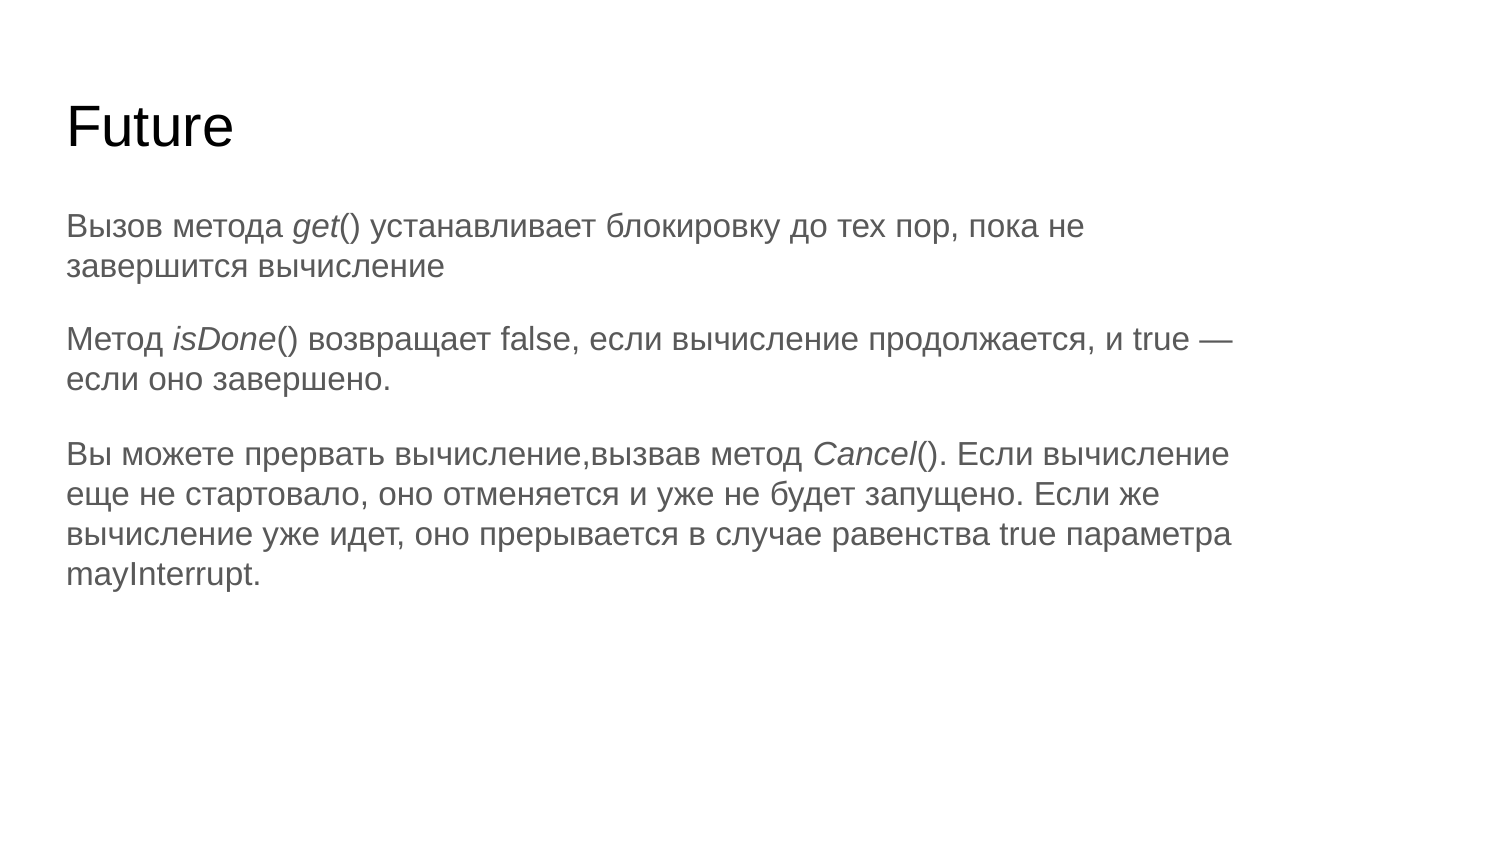

# Future
Вызов метода get() устанавливает блокировку до тех пор, пока не завершится вычисление
Метод isDone() возвращает false, если вычисление продолжается, и true — если оно завершено.
Вы можете прервать вычисление,вызвав метод Cancel(). Если вычисление еще не стартовало, оно отменяется и уже не будет запущено. Если же вычисление уже идет, оно прерывается в случае равенства true параметра mayInterrupt.